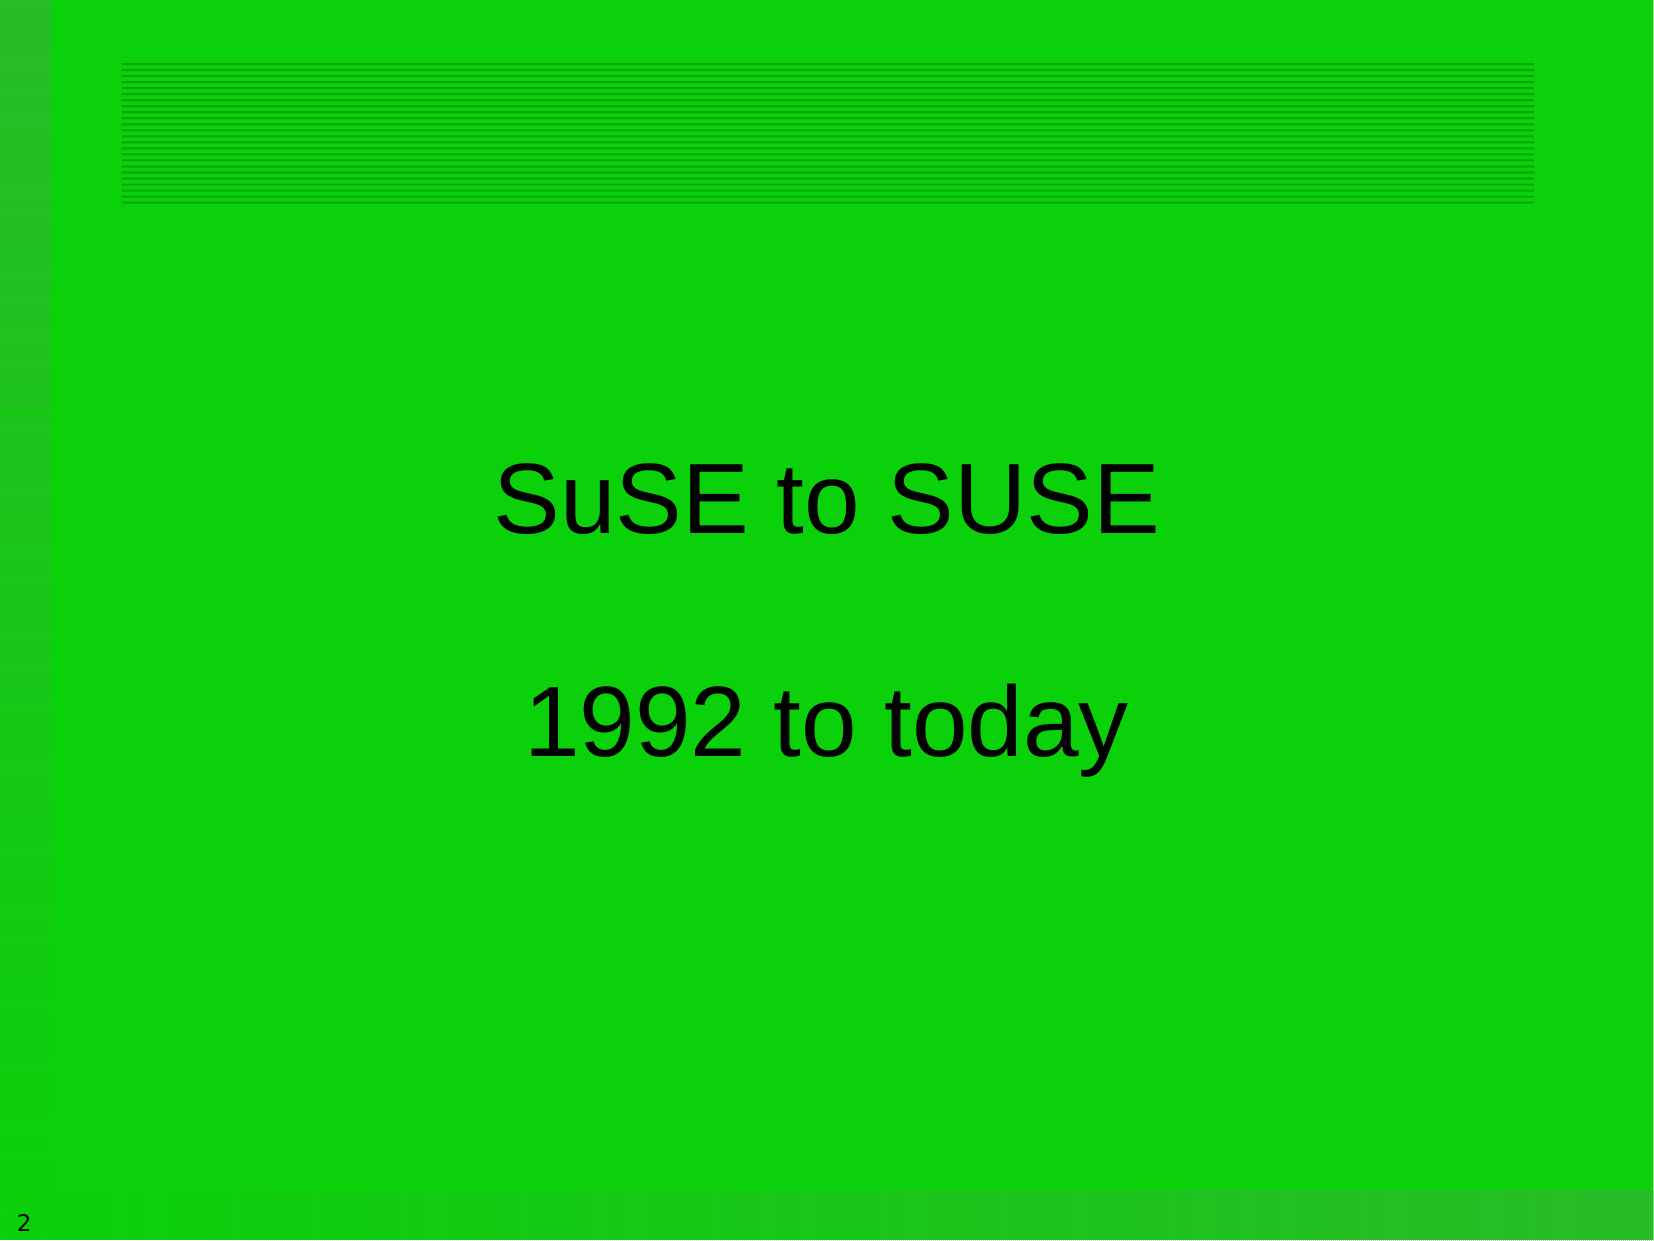

# SuSE to SUSE
1992 to today